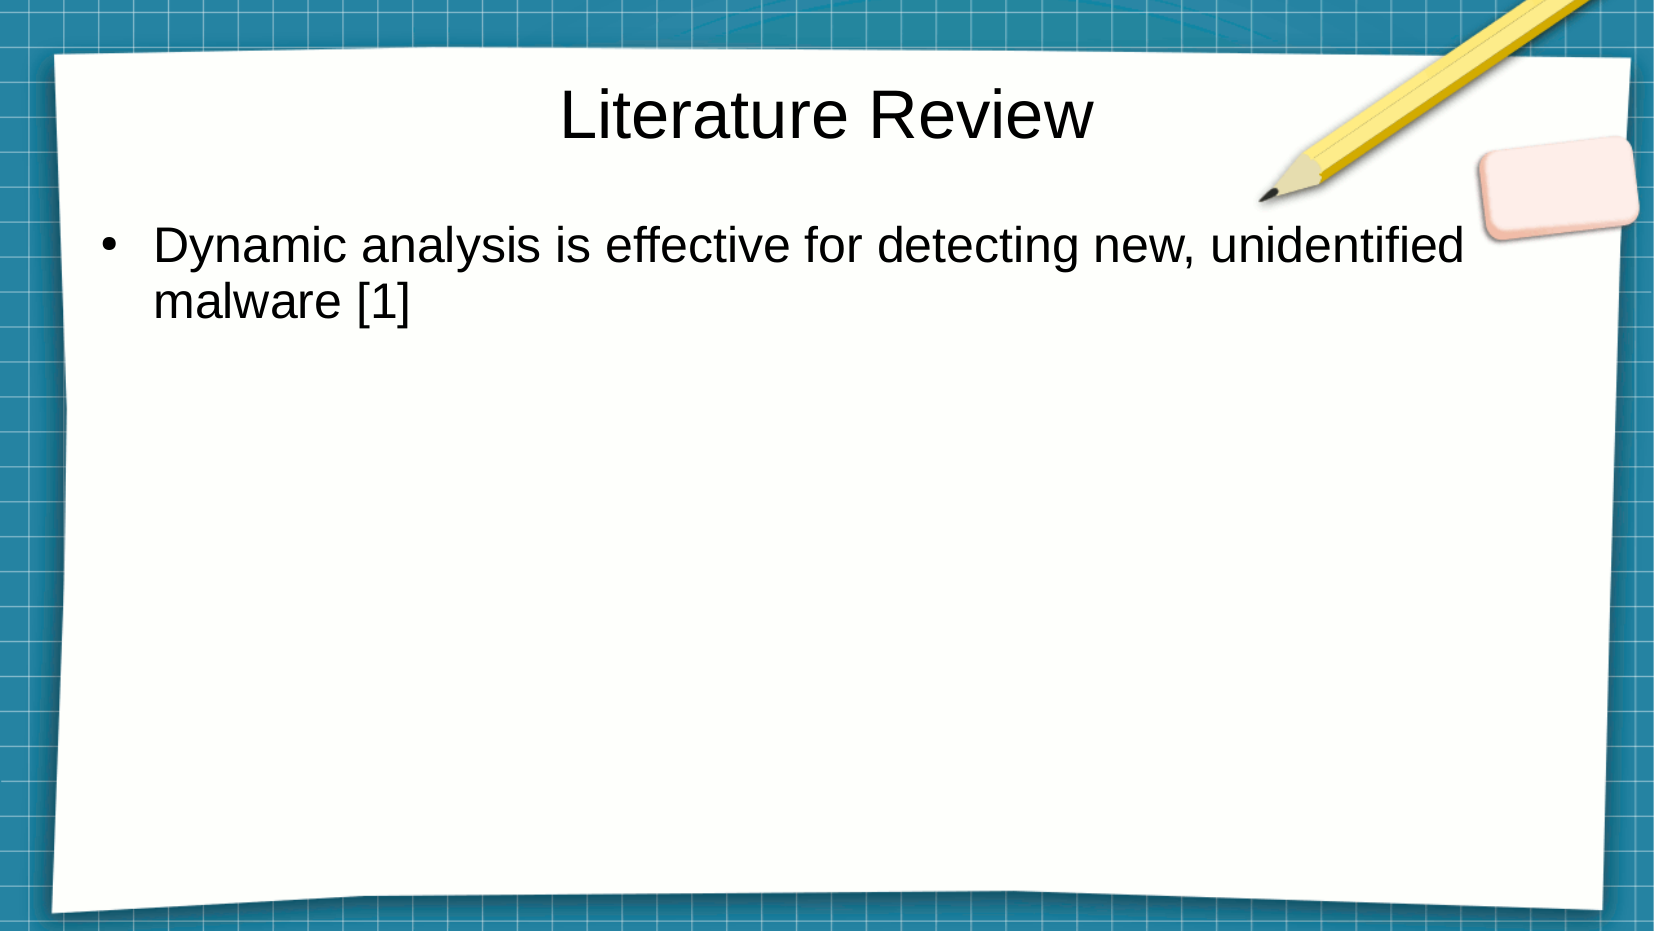

# Literature Review
Dynamic analysis is effective for detecting new, unidentified malware [1]